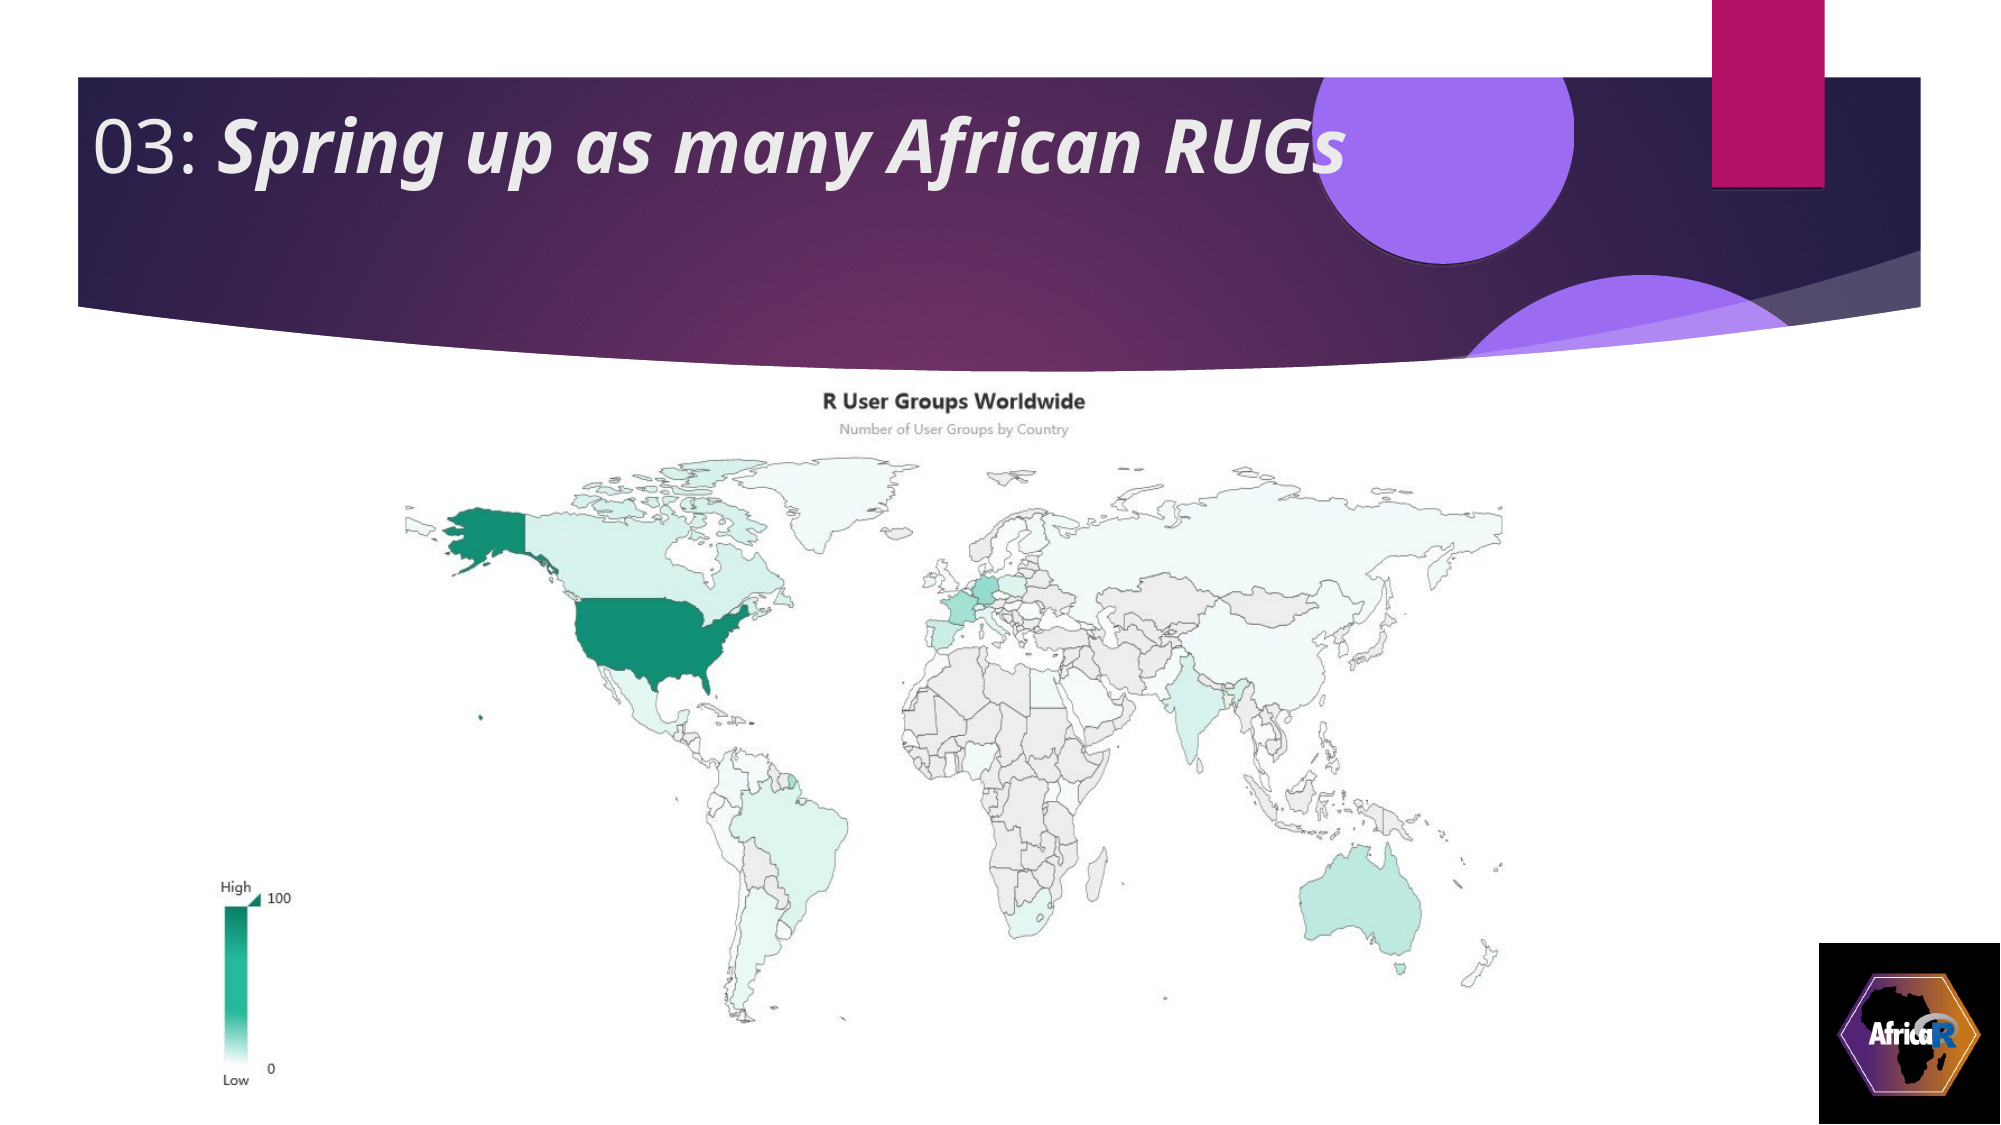

03: Spring up as many African RUGs